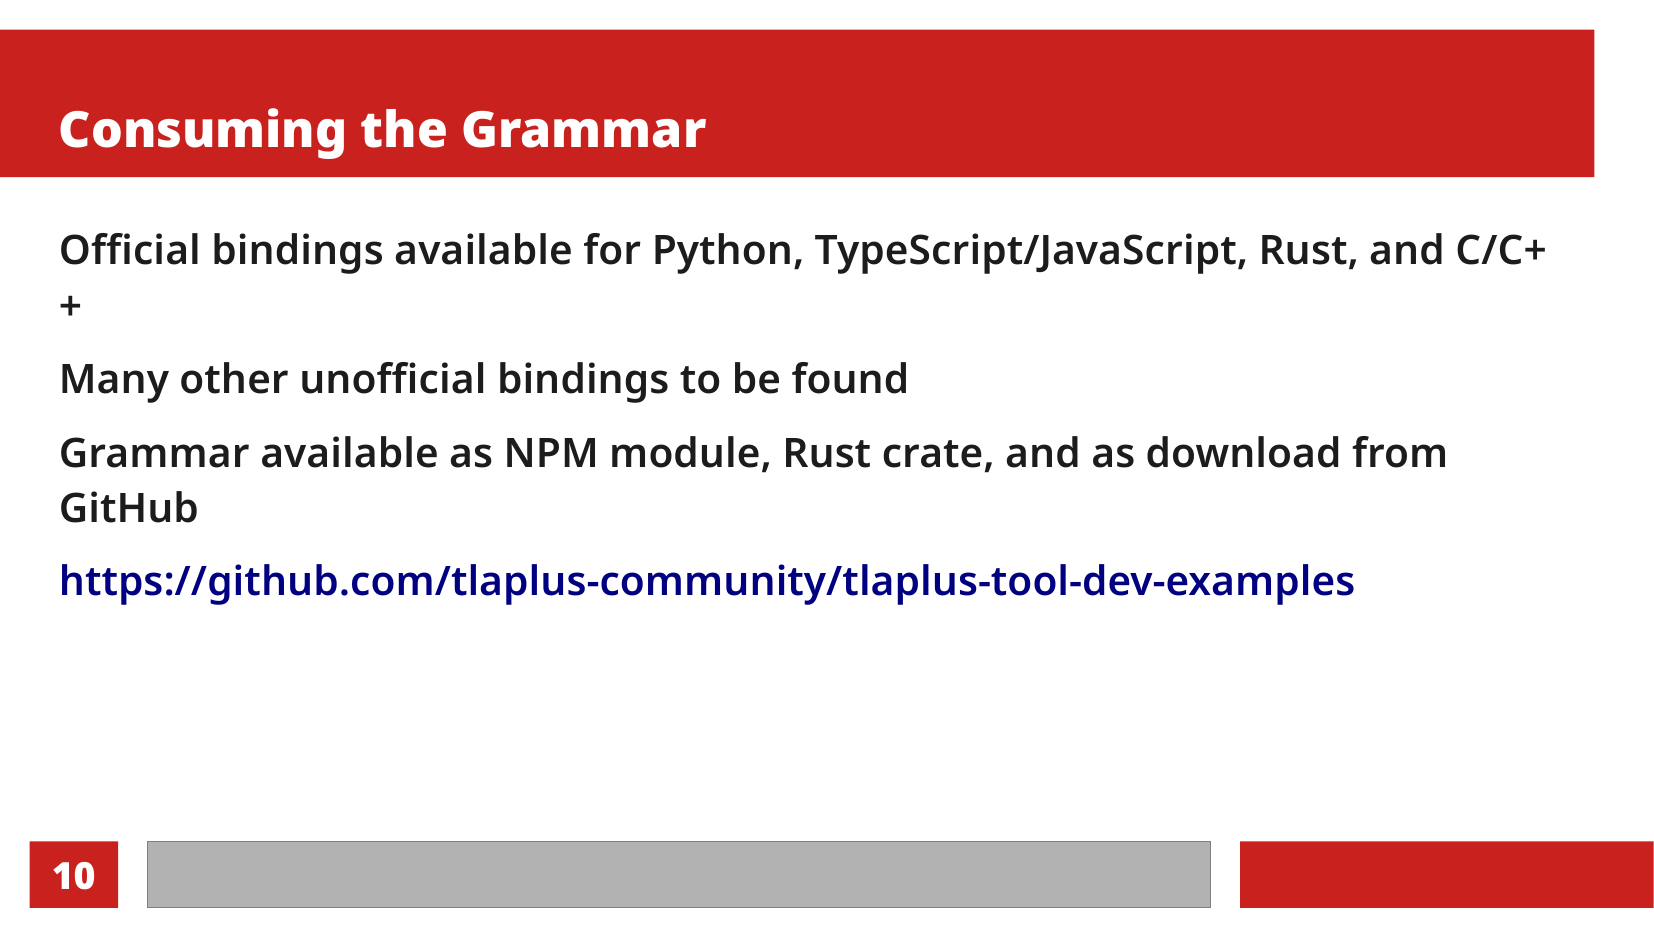

# Consuming the Grammar
Official bindings available for Python, TypeScript/JavaScript, Rust, and C/C++
Many other unofficial bindings to be found
Grammar available as NPM module, Rust crate, and as download from GitHub
https://github.com/tlaplus-community/tlaplus-tool-dev-examples
10